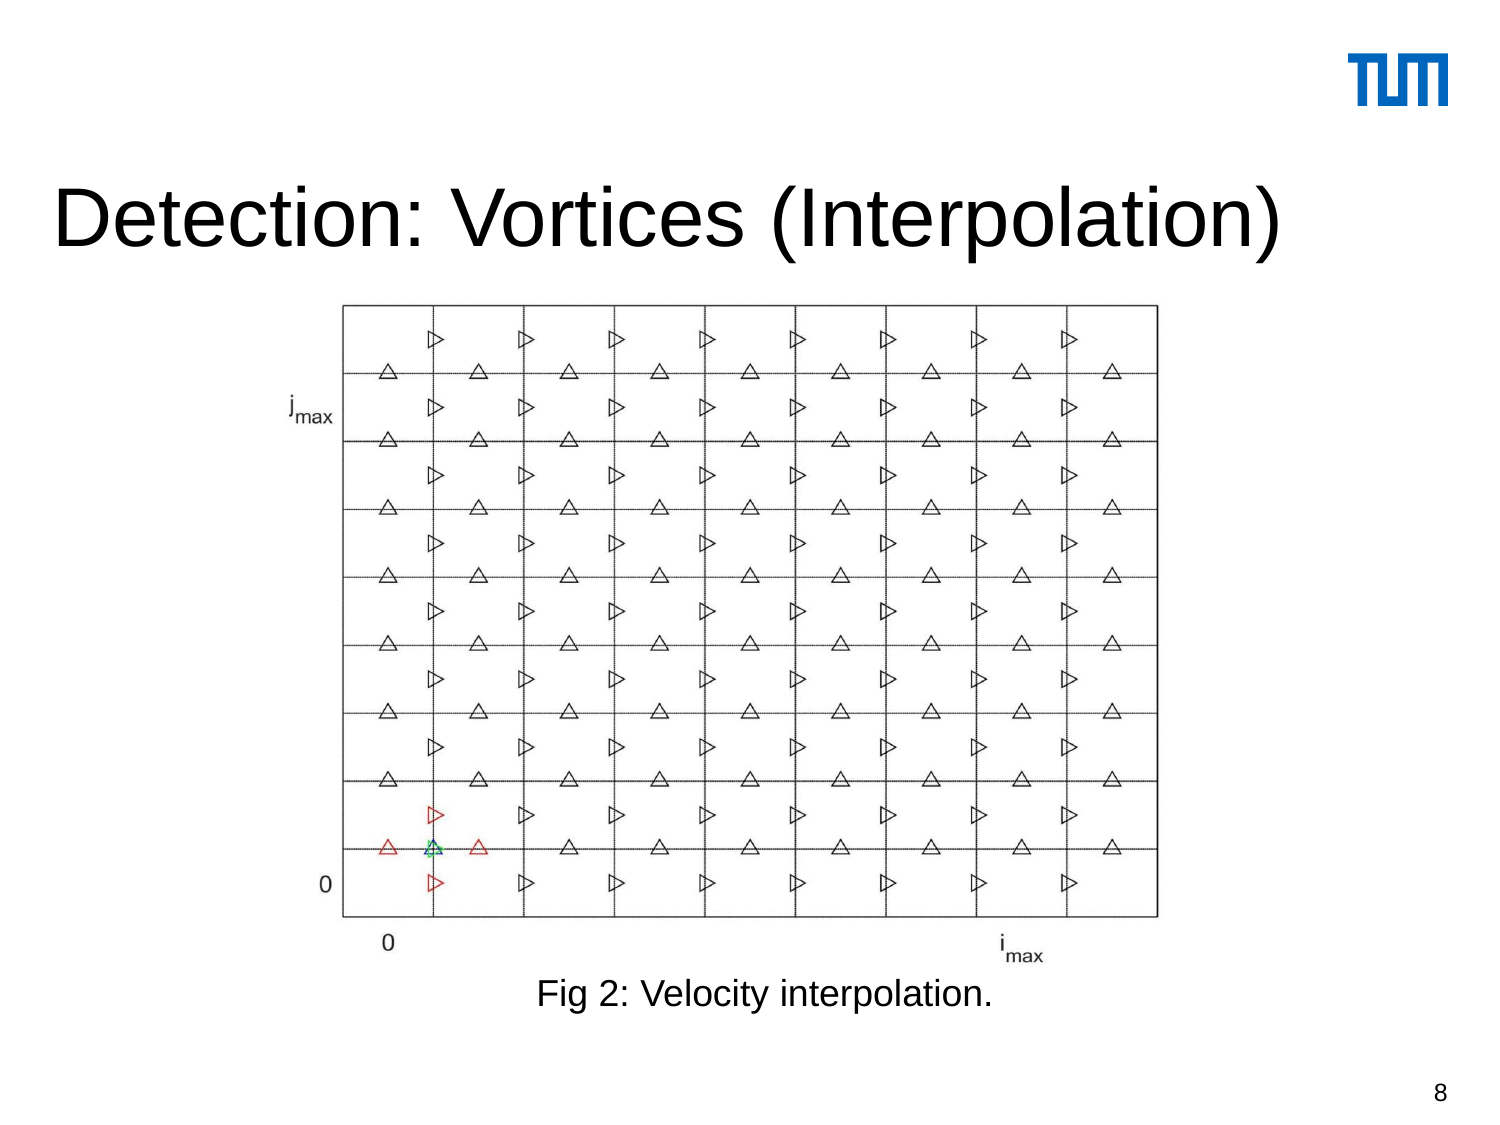

# Detection: Vortices (Interpolation)
			 Fig 2: Velocity interpolation.